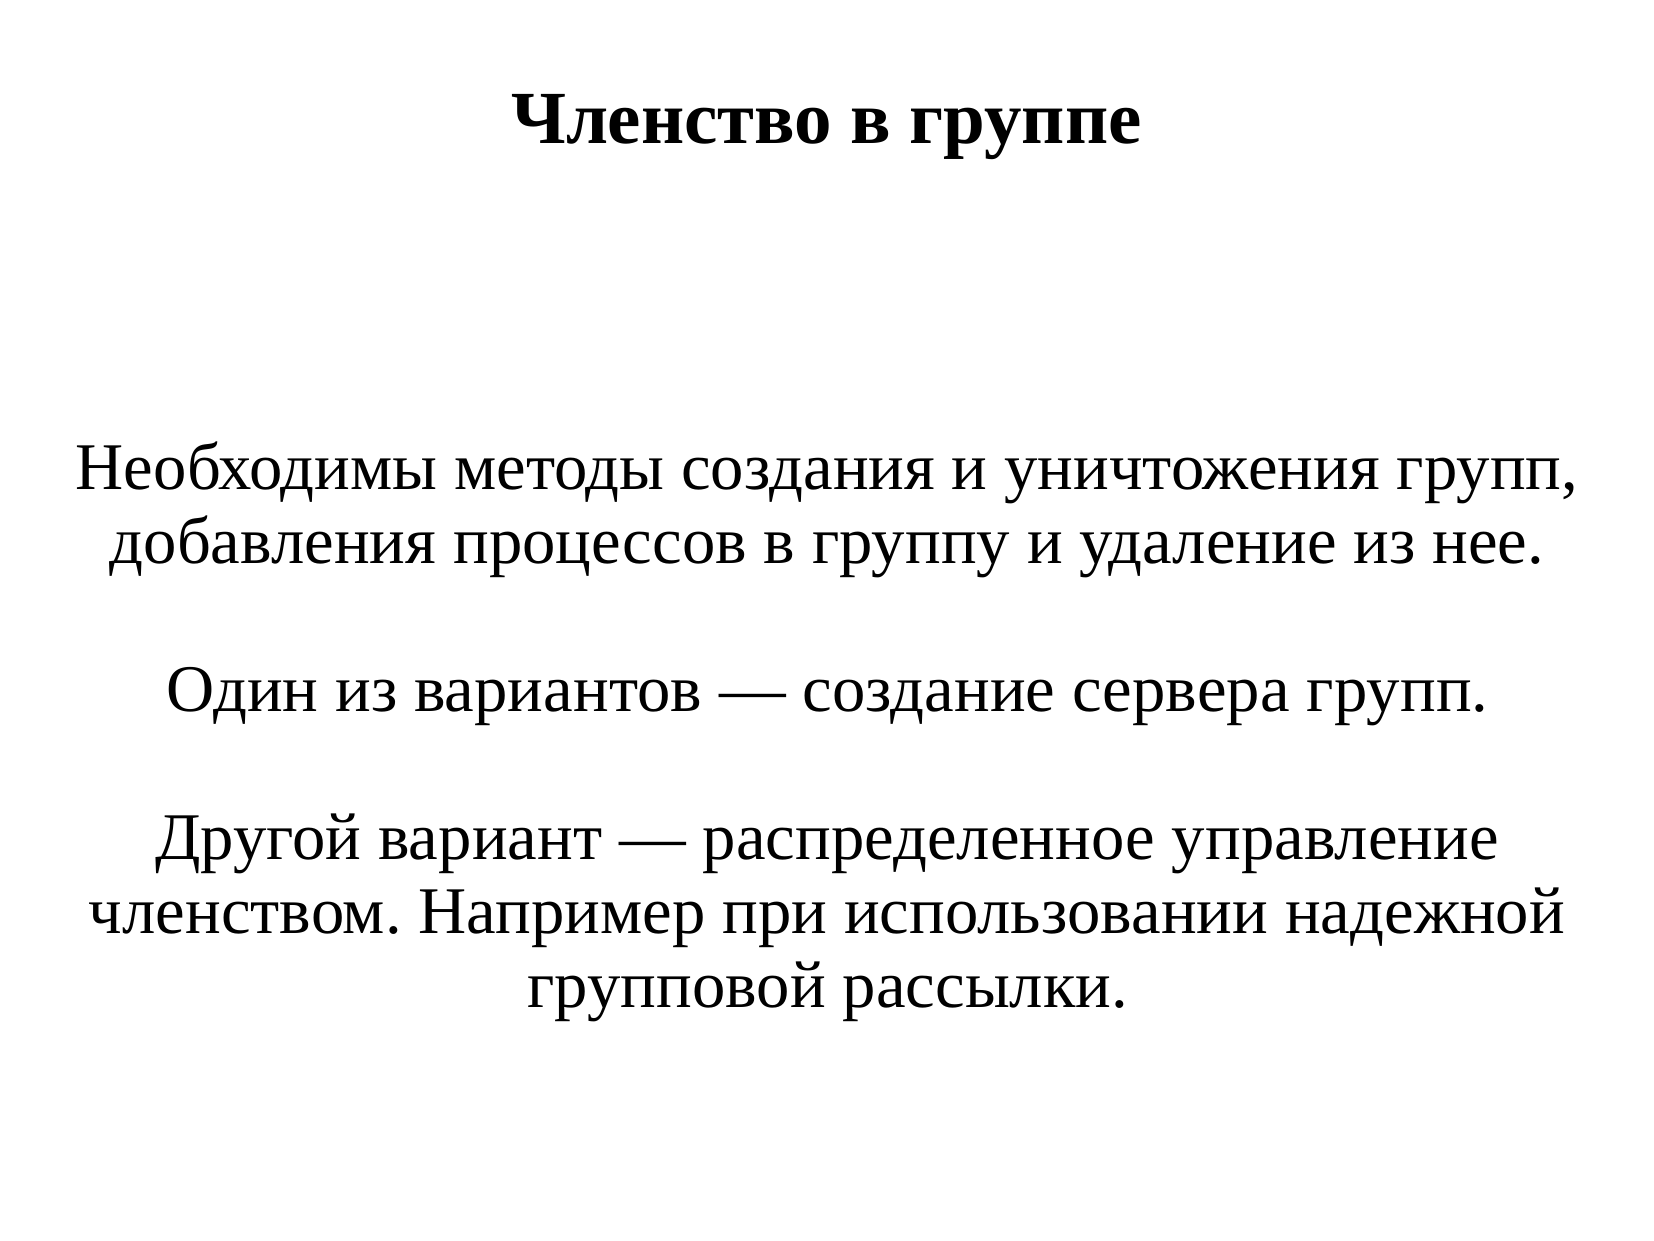

# Членство в группе
Необходимы методы создания и уничтожения групп, добавления процессов в группу и удаление из нее.
Один из вариантов — создание сервера групп.
Другой вариант — распределенное управление членством. Например при использовании надежной групповой рассылки.